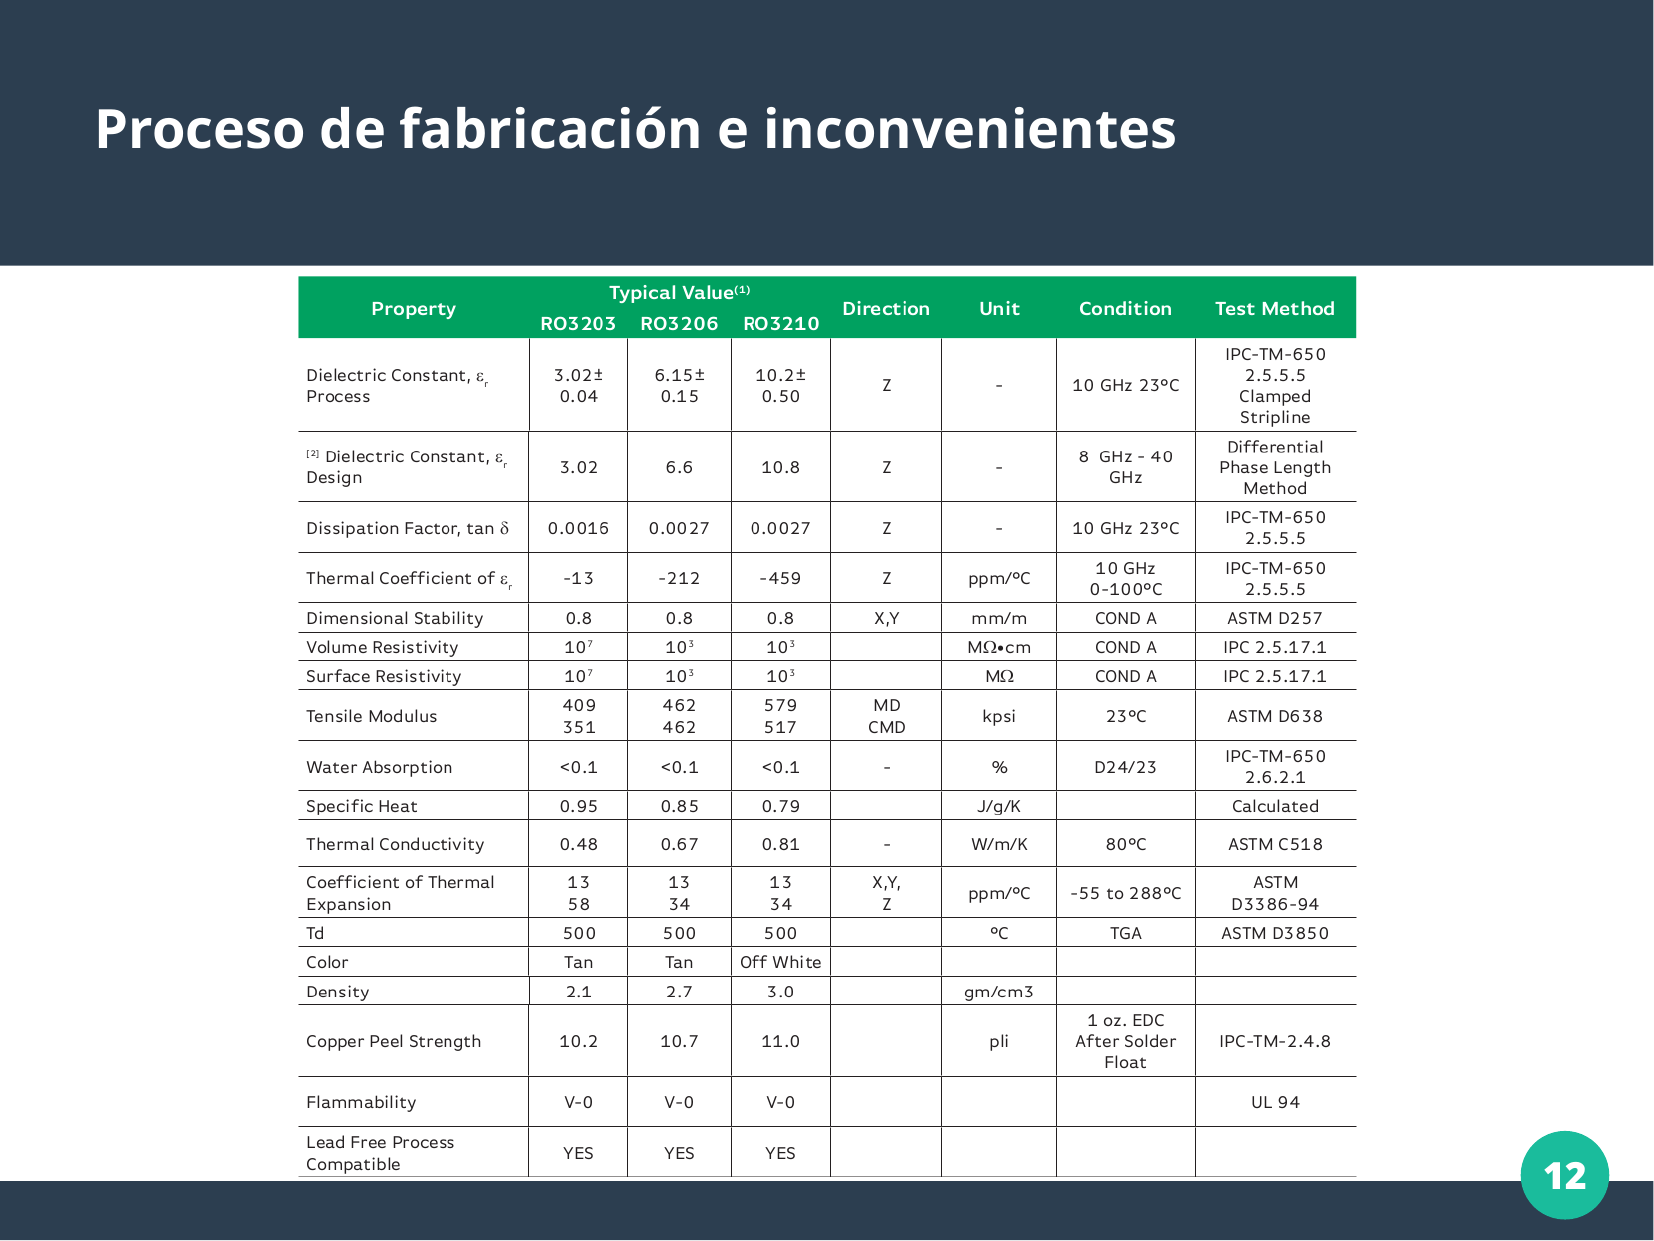

# Proceso de fabricación e inconvenientes
12